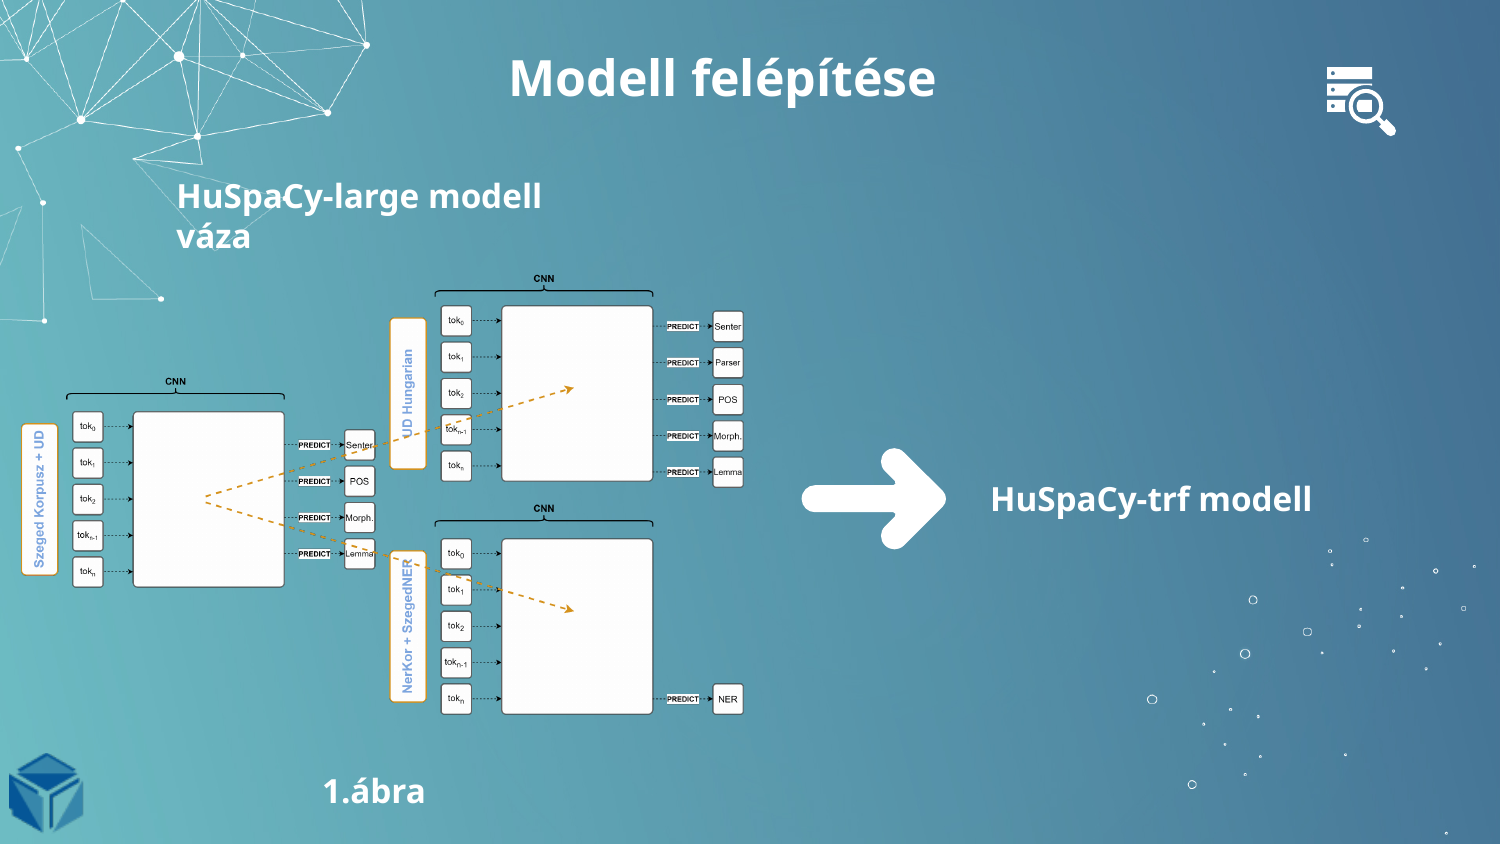

Modell felépítése
HuSpaCy-large modell váza
HuSpaCy-trf modell
1.ábra